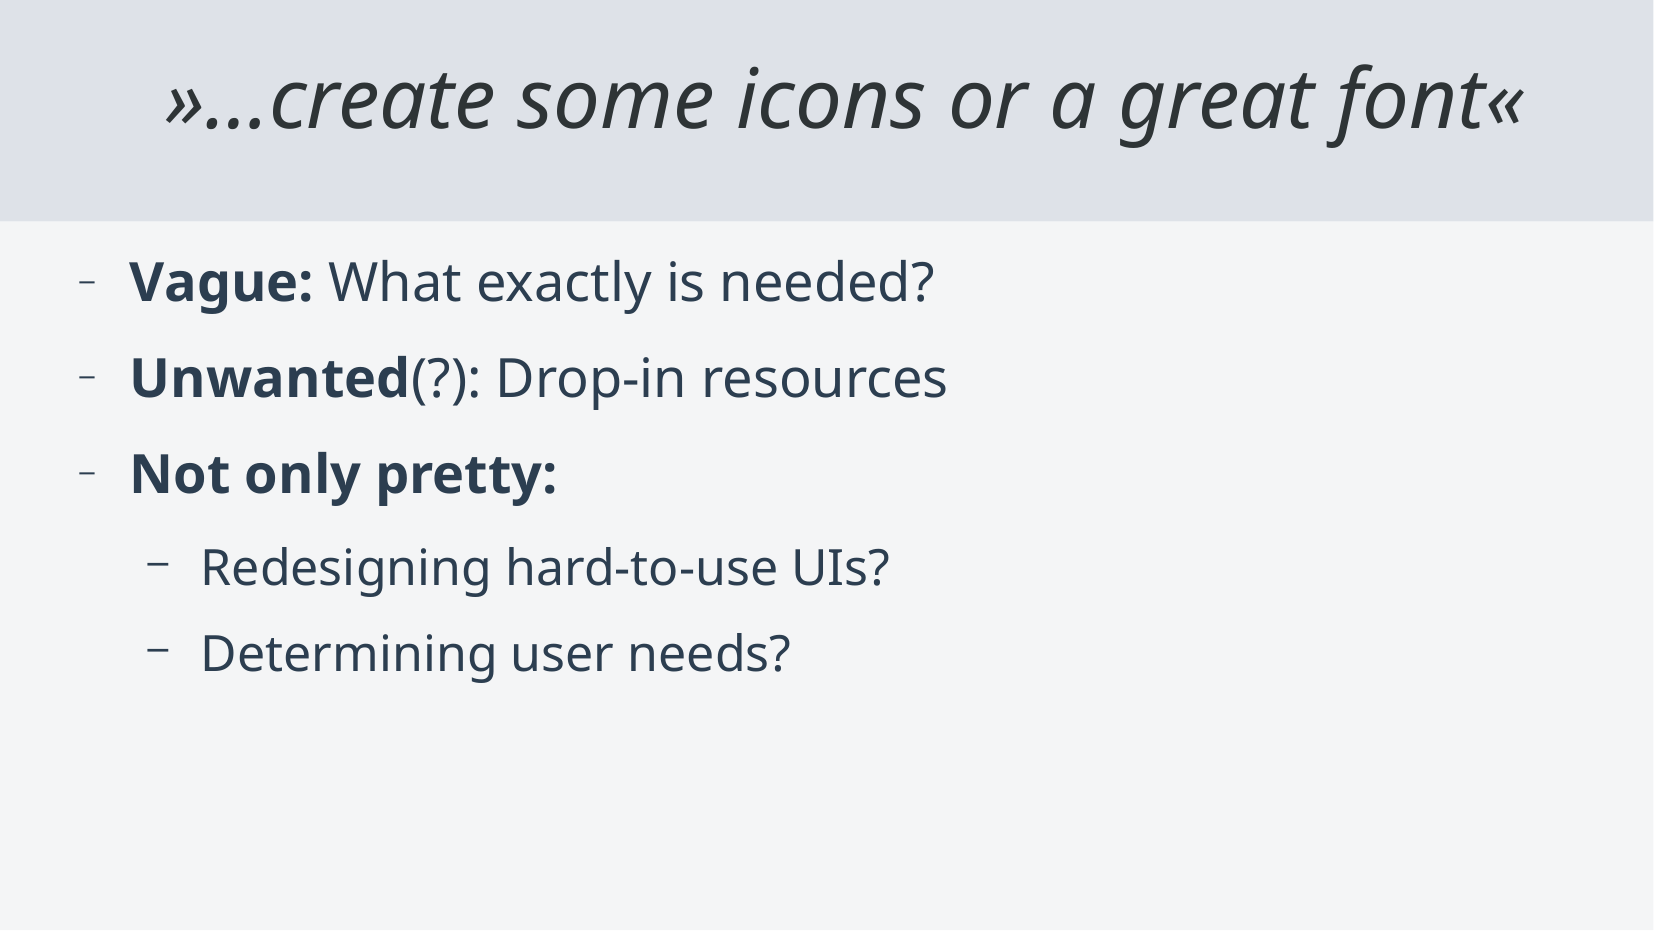

# »…create some icons or a great font«
Vague: What exactly is needed?
Unwanted(?): Drop-in resources
Not only pretty:
Redesigning hard-to-use UIs?
Determining user needs?